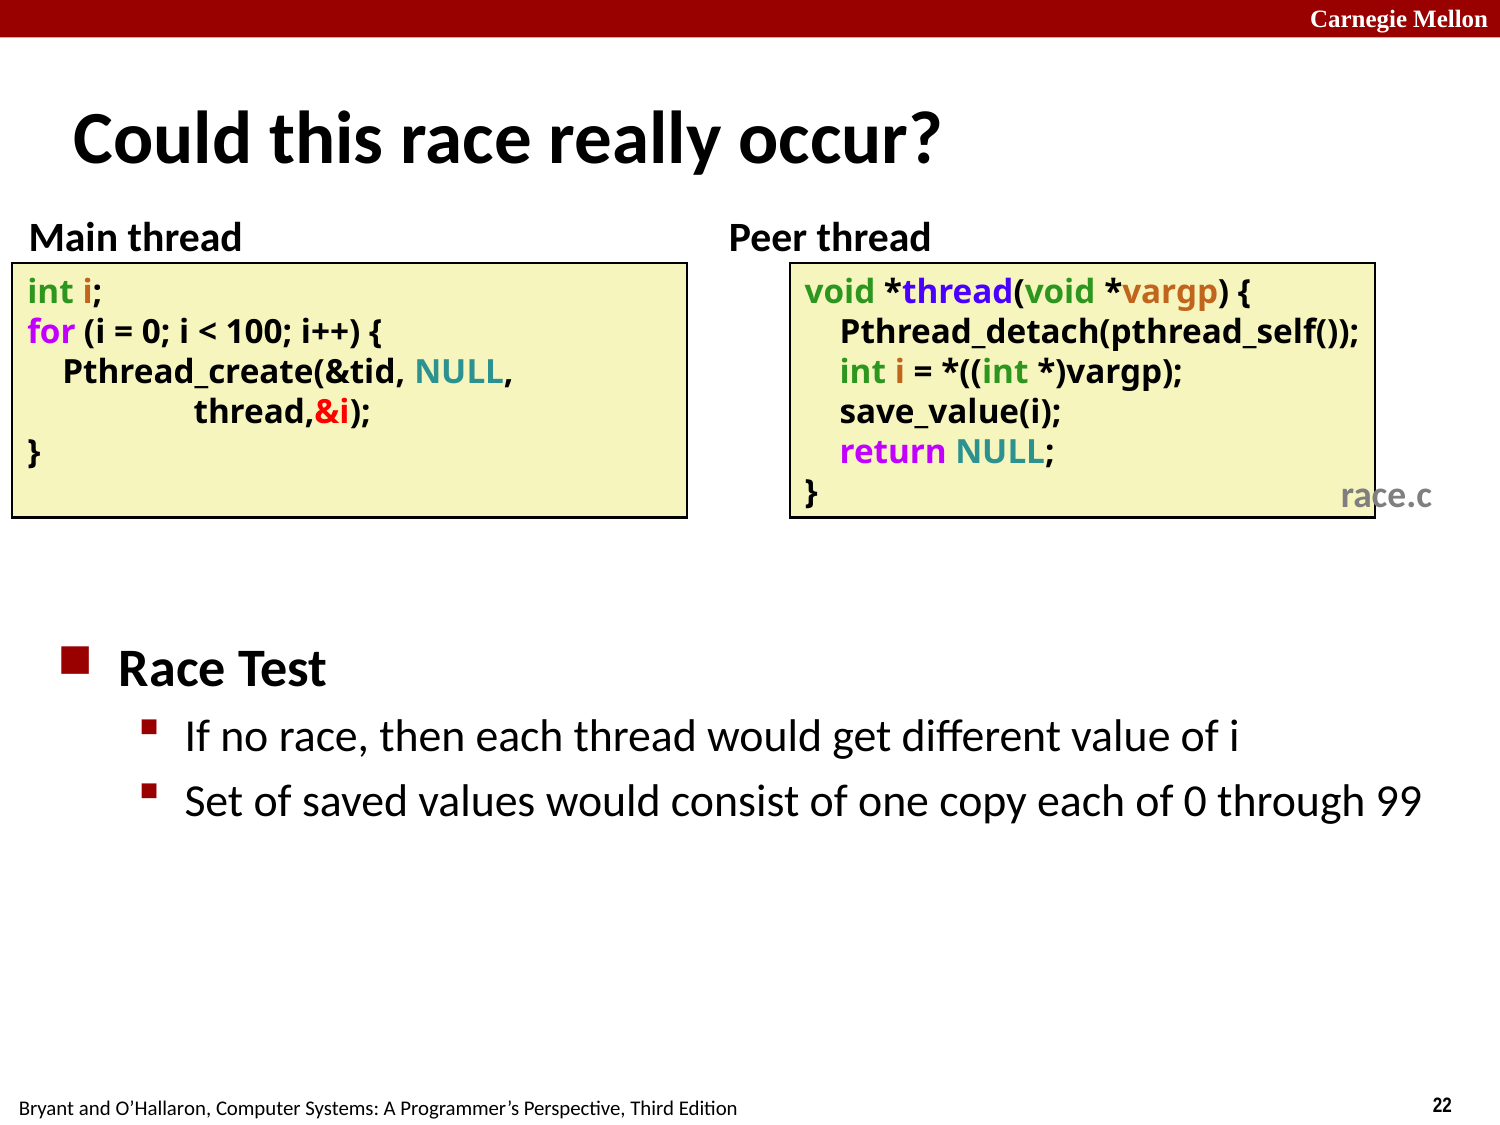

# Could this race really occur?
Main thread
Peer thread
int i;
for (i = 0; i < 100; i++) {
 Pthread_create(&tid, NULL,
 thread,&i);
}
void *thread(void *vargp) {
 Pthread_detach(pthread_self());
 int i = *((int *)vargp);
 save_value(i);
 return NULL;
}
race.c
Race Test
If no race, then each thread would get different value of i
Set of saved values would consist of one copy each of 0 through 99